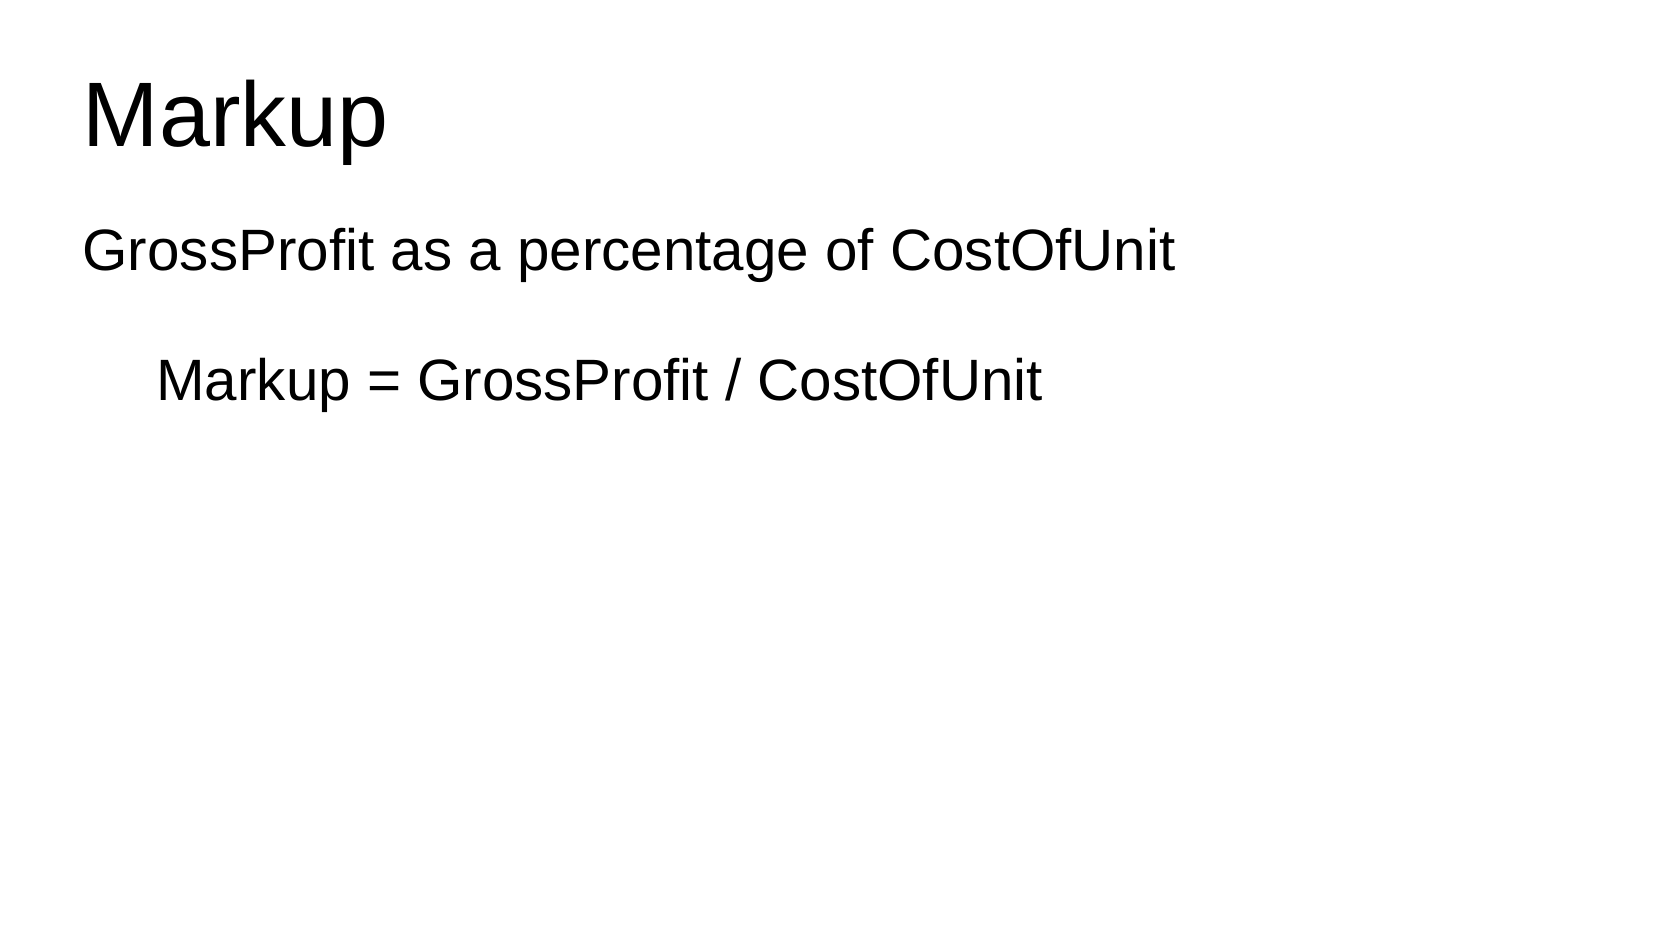

# Markup
GrossProfit as a percentage of CostOfUnit
	Markup = GrossProfit / CostOfUnit